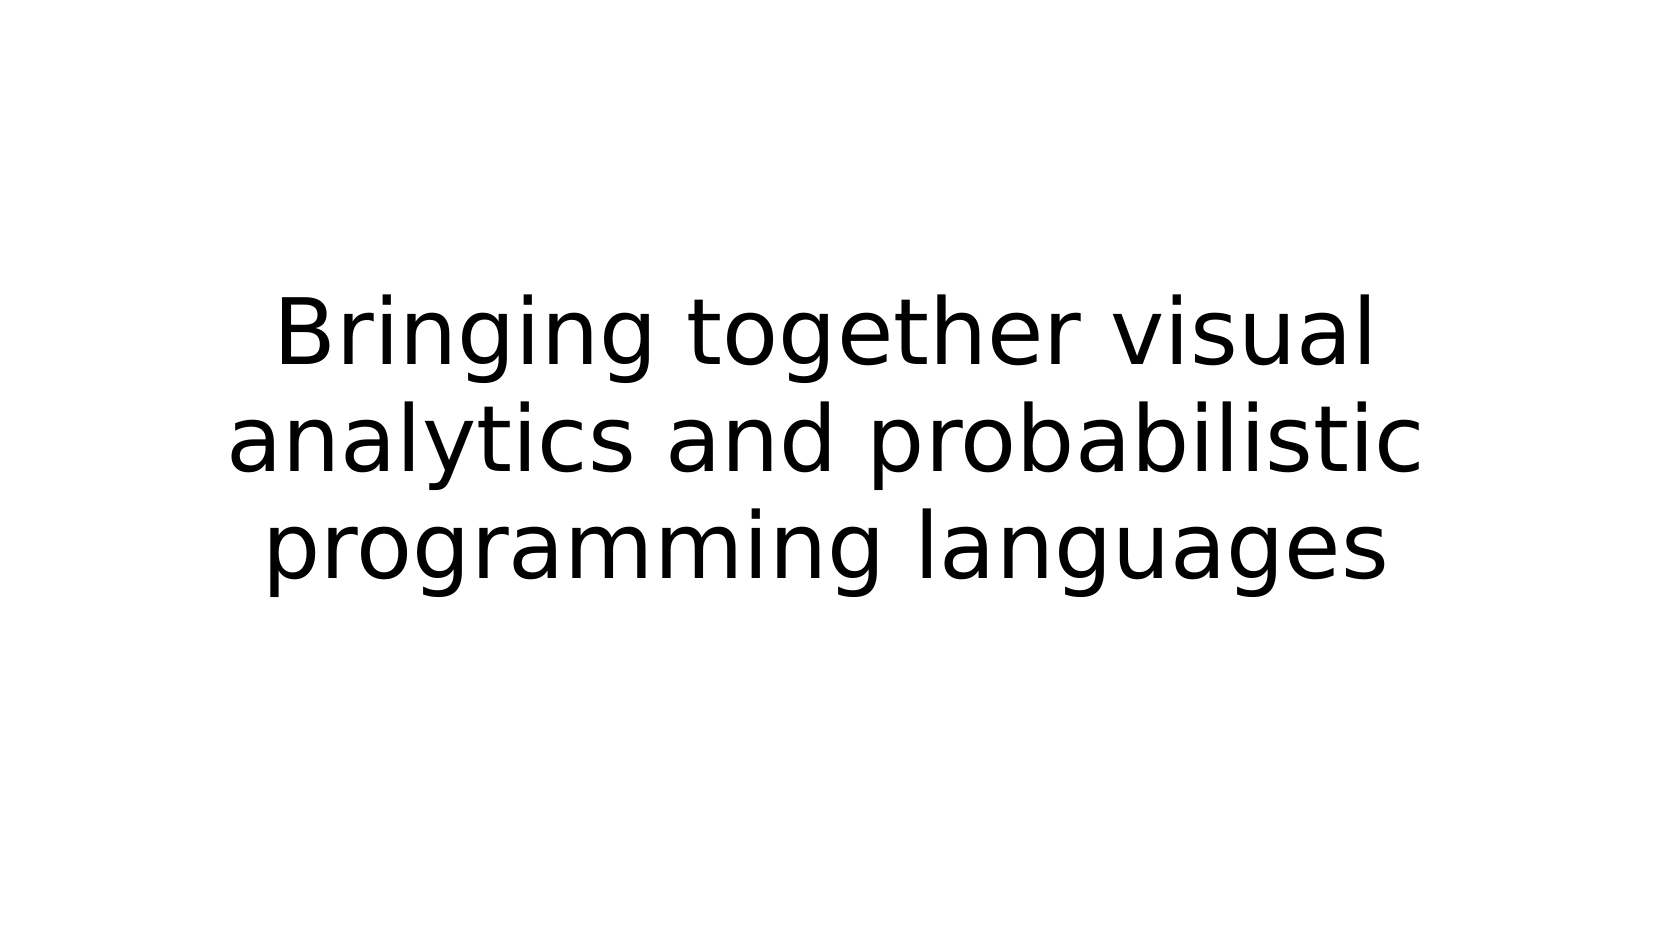

# Bringing together visual analytics and probabilistic programming languages